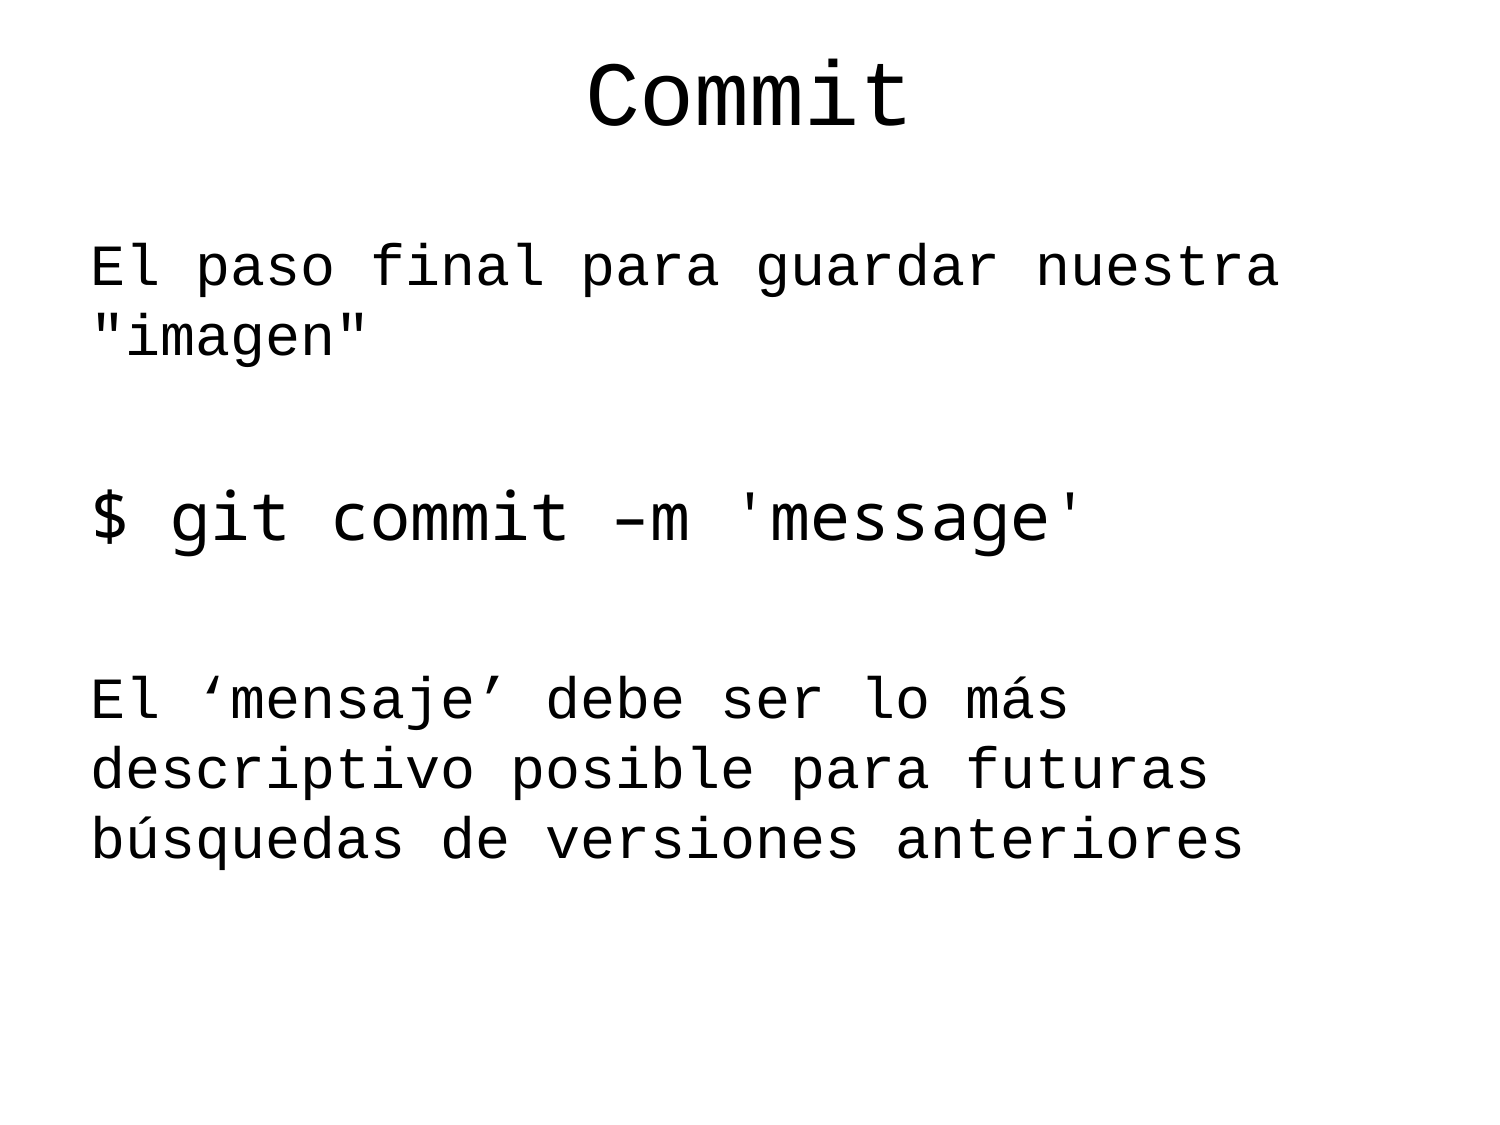

# Commit
El paso final para guardar nuestra "imagen"
$ git commit –m 'message'
El ‘mensaje’ debe ser lo más descriptivo posible para futuras búsquedas de versiones anteriores